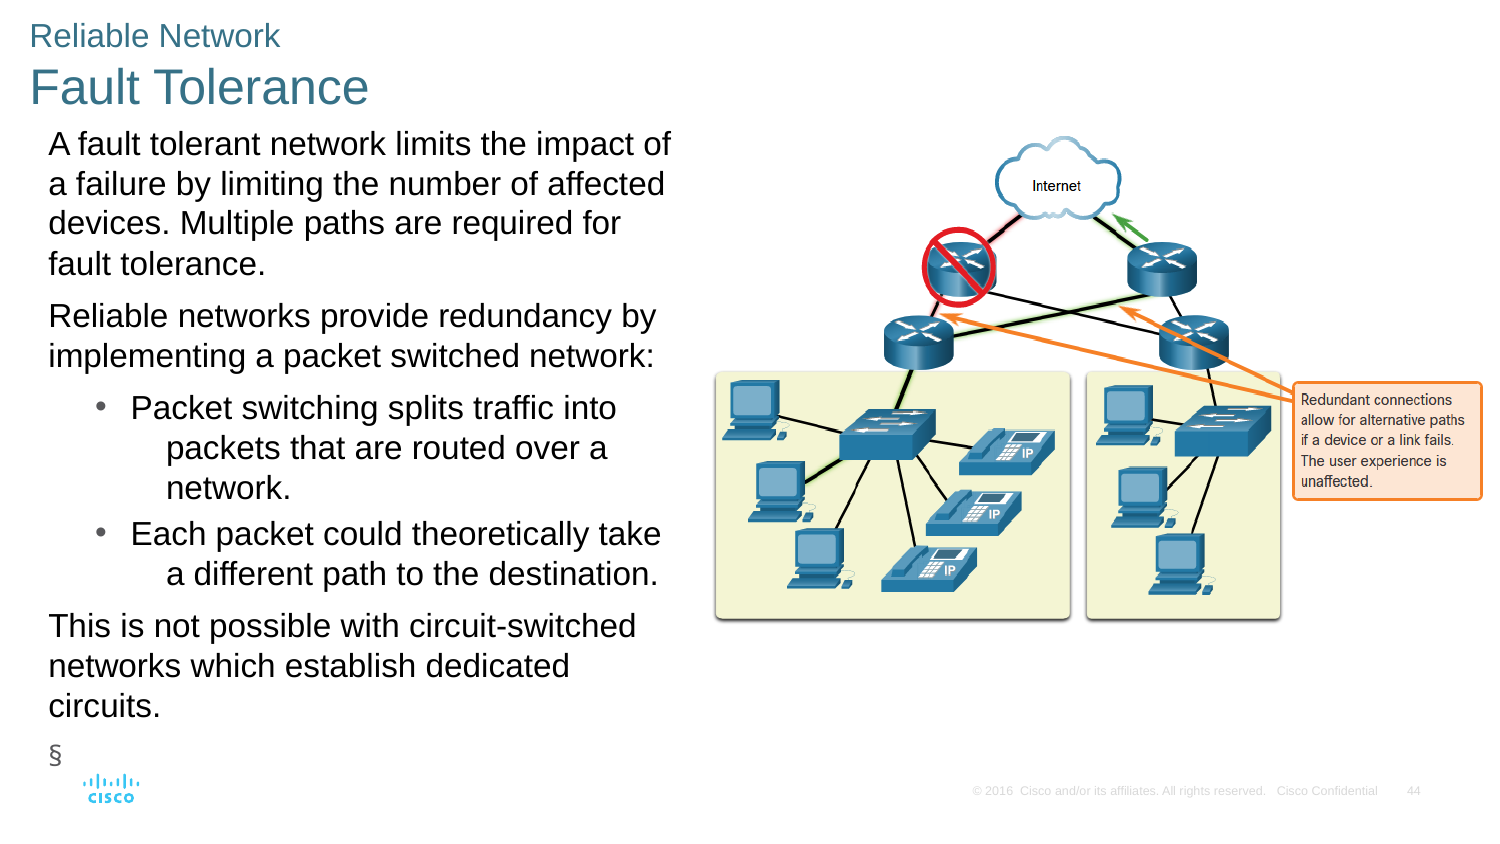

# Reliable Network Fault Tolerance
A fault tolerant network limits the impact of a failure by limiting the number of affected devices. Multiple paths are required for fault tolerance.
Reliable networks provide redundancy by implementing a packet switched network:
Packet switching splits traffic into packets that are routed over a network.
Each packet could theoretically take a different path to the destination.
This is not possible with circuit-switched networks which establish dedicated circuits.